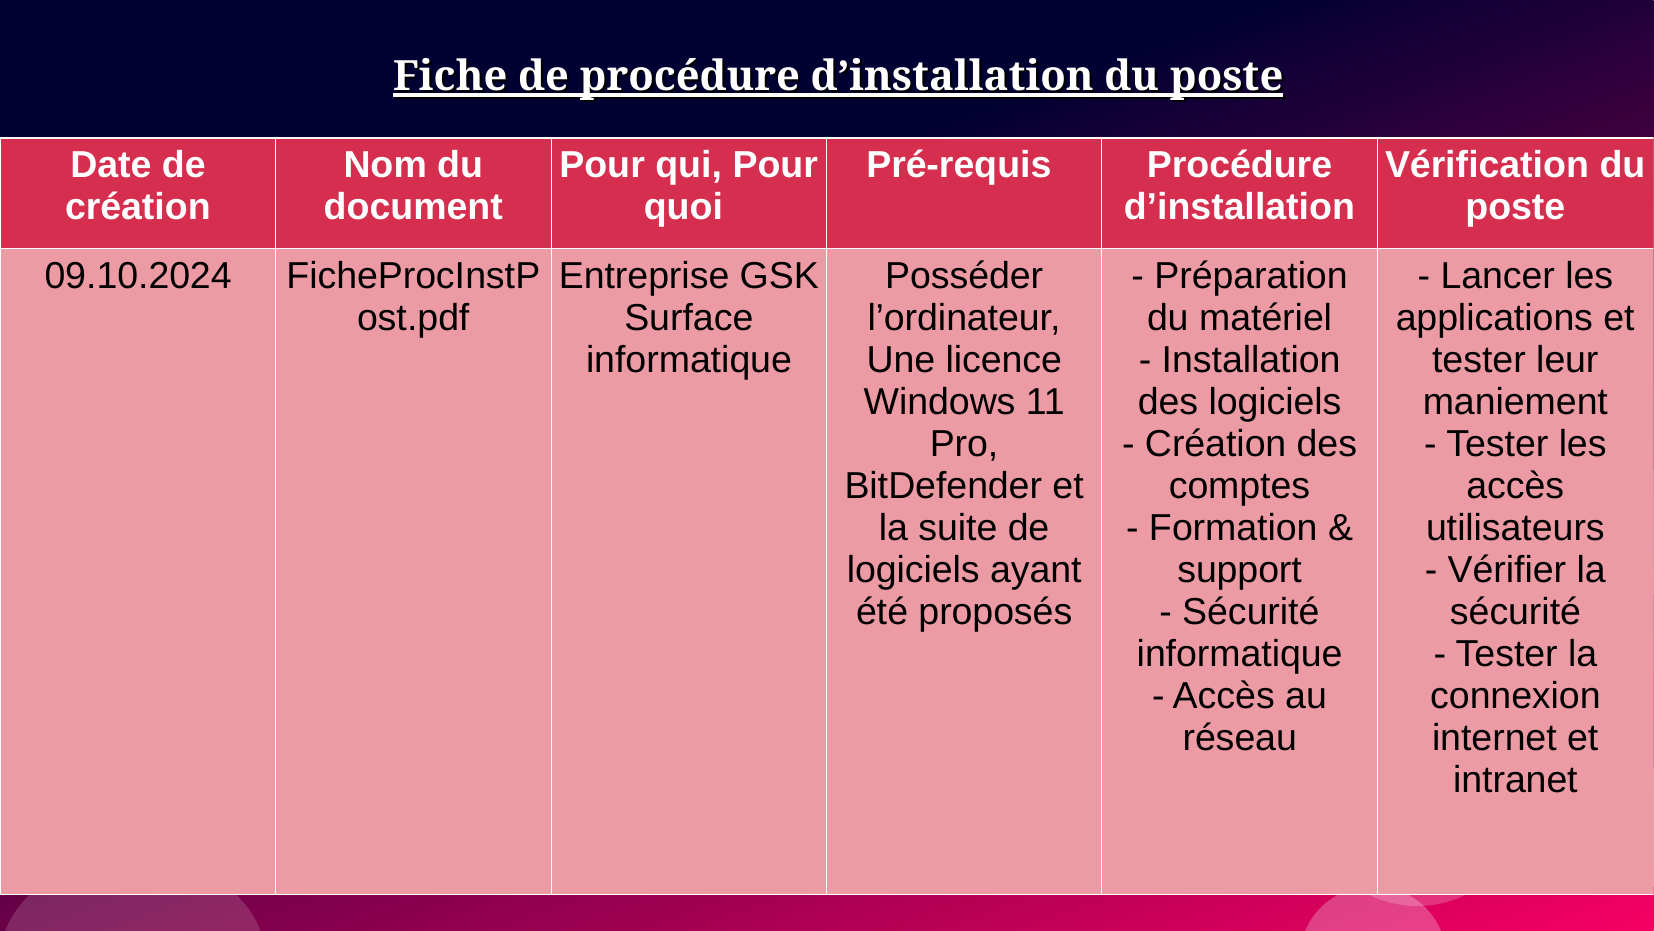

Fiche de procédure d’installation du poste
| Date de création | Nom du document | Pour qui, Pour quoi | Pré-requis | Procédure d’installation | Vérification du poste |
| --- | --- | --- | --- | --- | --- |
| 09.10.2024 | FicheProcInstPost.pdf | Entreprise GSK Surface informatique | Posséder l’ordinateur, Une licence Windows 11 Pro, BitDefender et la suite de logiciels ayant été proposés | - Préparation du matériel - Installation des logiciels - Création des comptes - Formation & support - Sécurité informatique - Accès au réseau | - Lancer les applications et tester leur maniement - Tester les accès utilisateurs - Vérifier la sécurité - Tester la connexion internet et intranet |